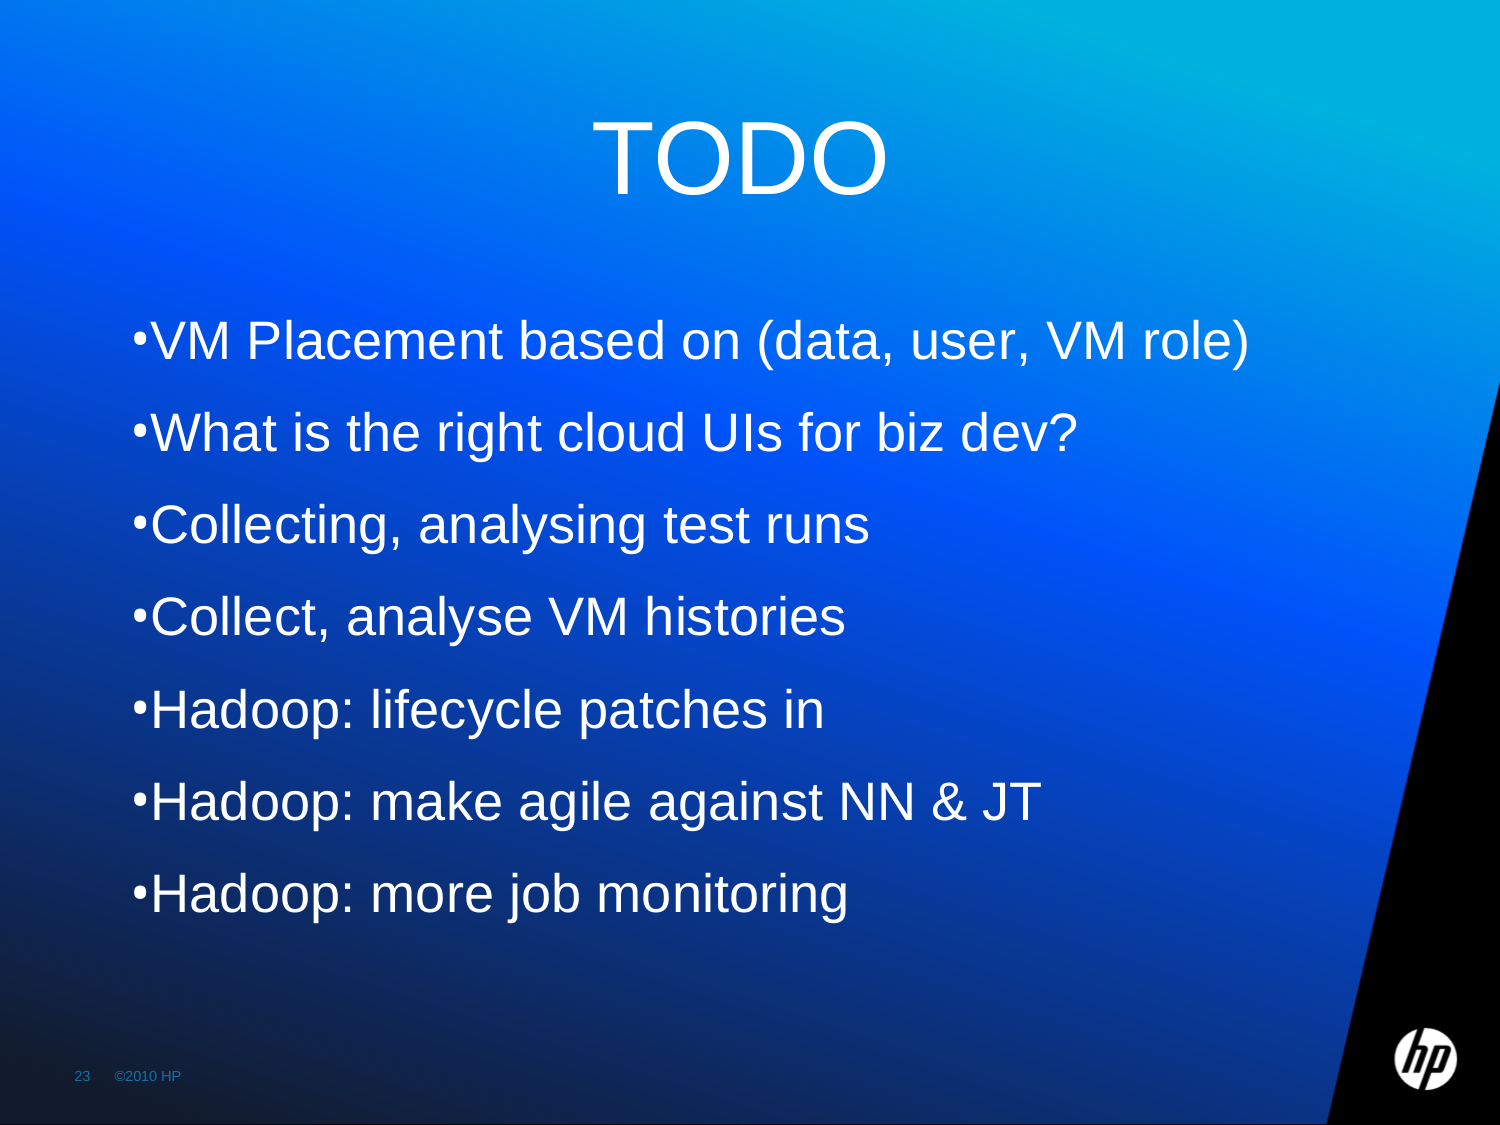

# TODO
VM Placement based on (data, user, VM role)
What is the right cloud UIs for biz dev?
Collecting, analysing test runs
Collect, analyse VM histories
Hadoop: lifecycle patches in
Hadoop: make agile against NN & JT
Hadoop: more job monitoring